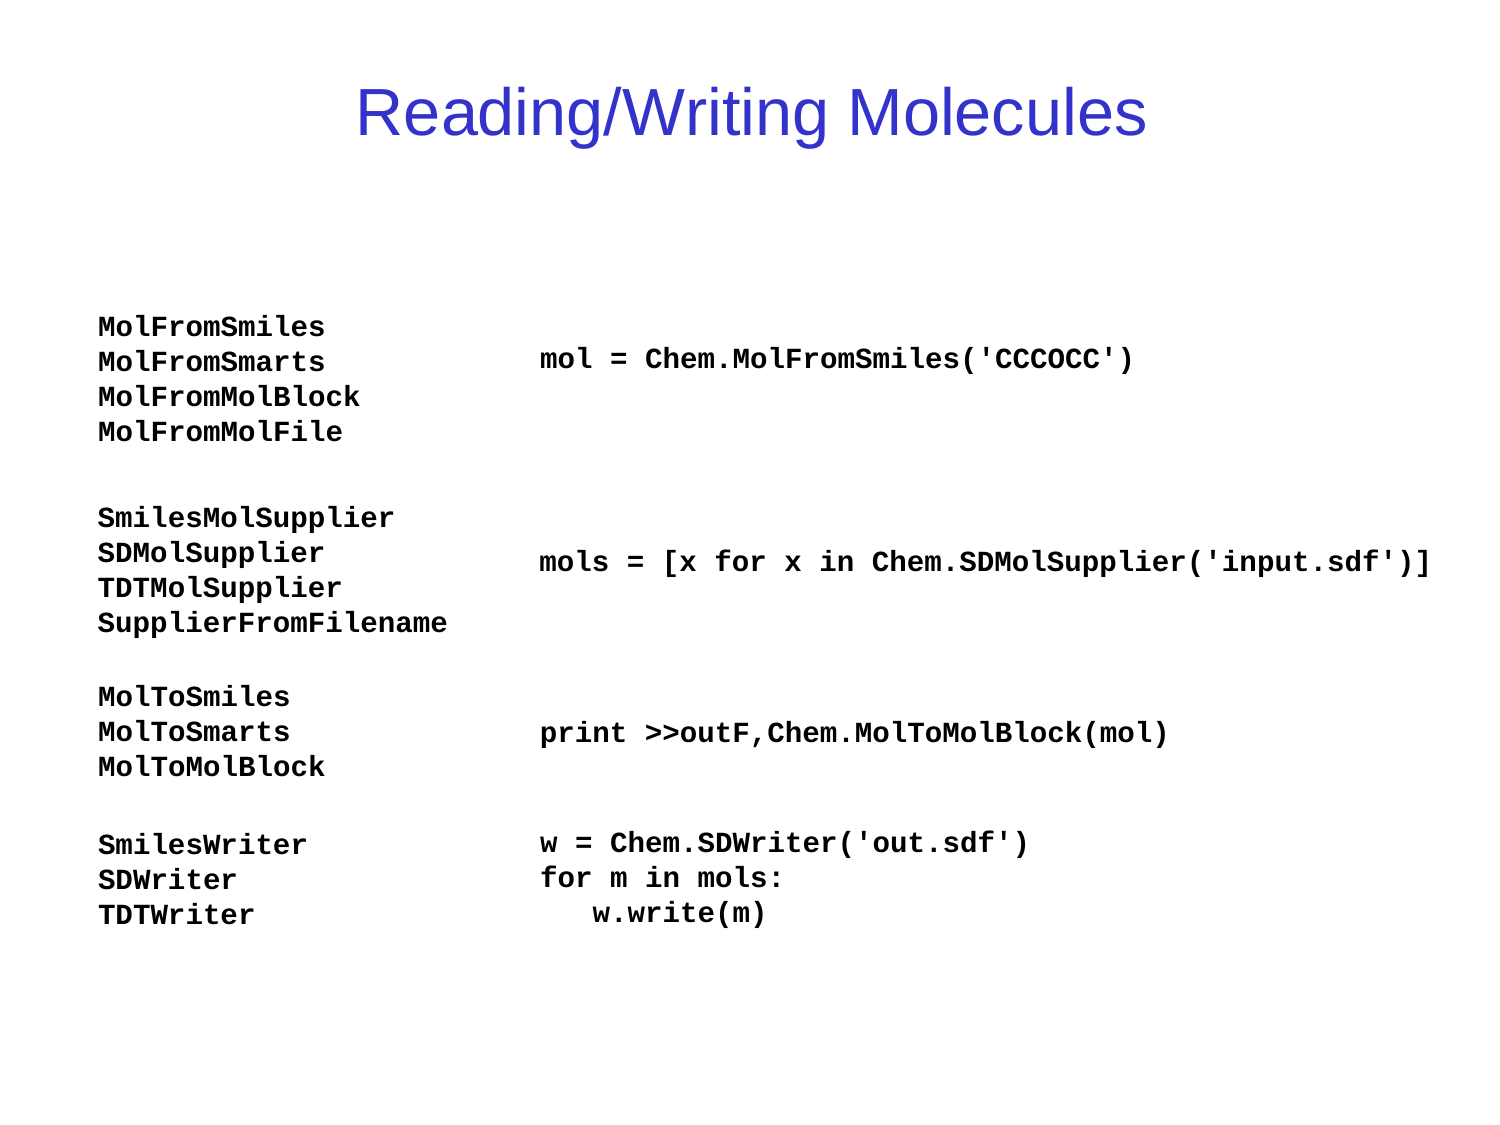

# Reading/Writing Molecules
MolFromSmiles
MolFromSmarts
MolFromMolBlock
MolFromMolFile
mol = Chem.MolFromSmiles('CCCOCC')
SmilesMolSupplier
SDMolSupplier
TDTMolSupplier
SupplierFromFilename
mols = [x for x in Chem.SDMolSupplier('input.sdf')]
MolToSmiles
MolToSmarts
MolToMolBlock
print >>outF,Chem.MolToMolBlock(mol)
w = Chem.SDWriter('out.sdf')
for m in mols:
 w.write(m)
SmilesWriter
SDWriter
TDTWriter